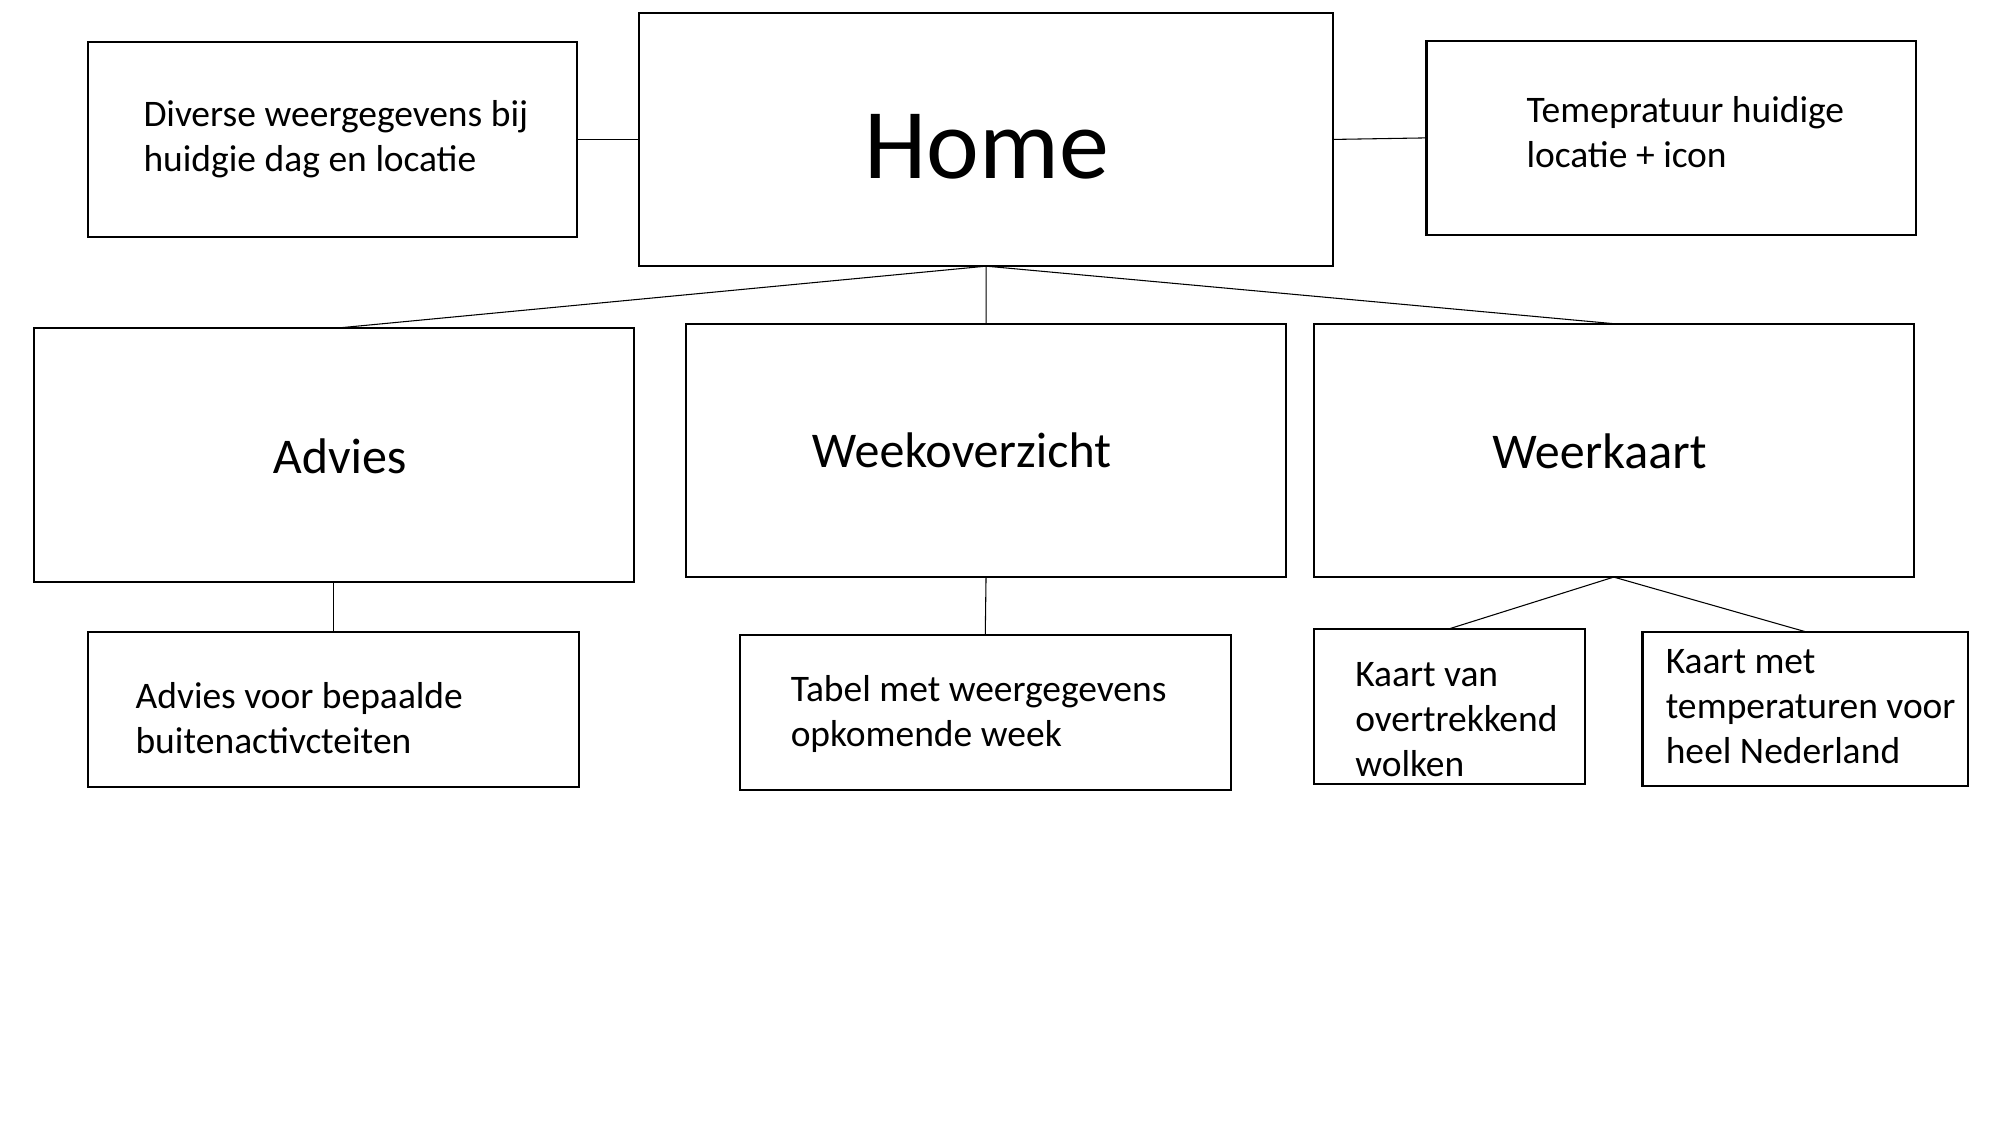

Home
Temepratuur huidige locatie + icon
Diverse weergegevens bij huidgie dag en locatie
Weekoverzicht
Weerkaart
Advies
Kaart met temperaturen voor heel Nederland
Kaart van overtrekkendwolken
Tabel met weergegevens opkomende week
Advies voor bepaalde buitenactivcteiten